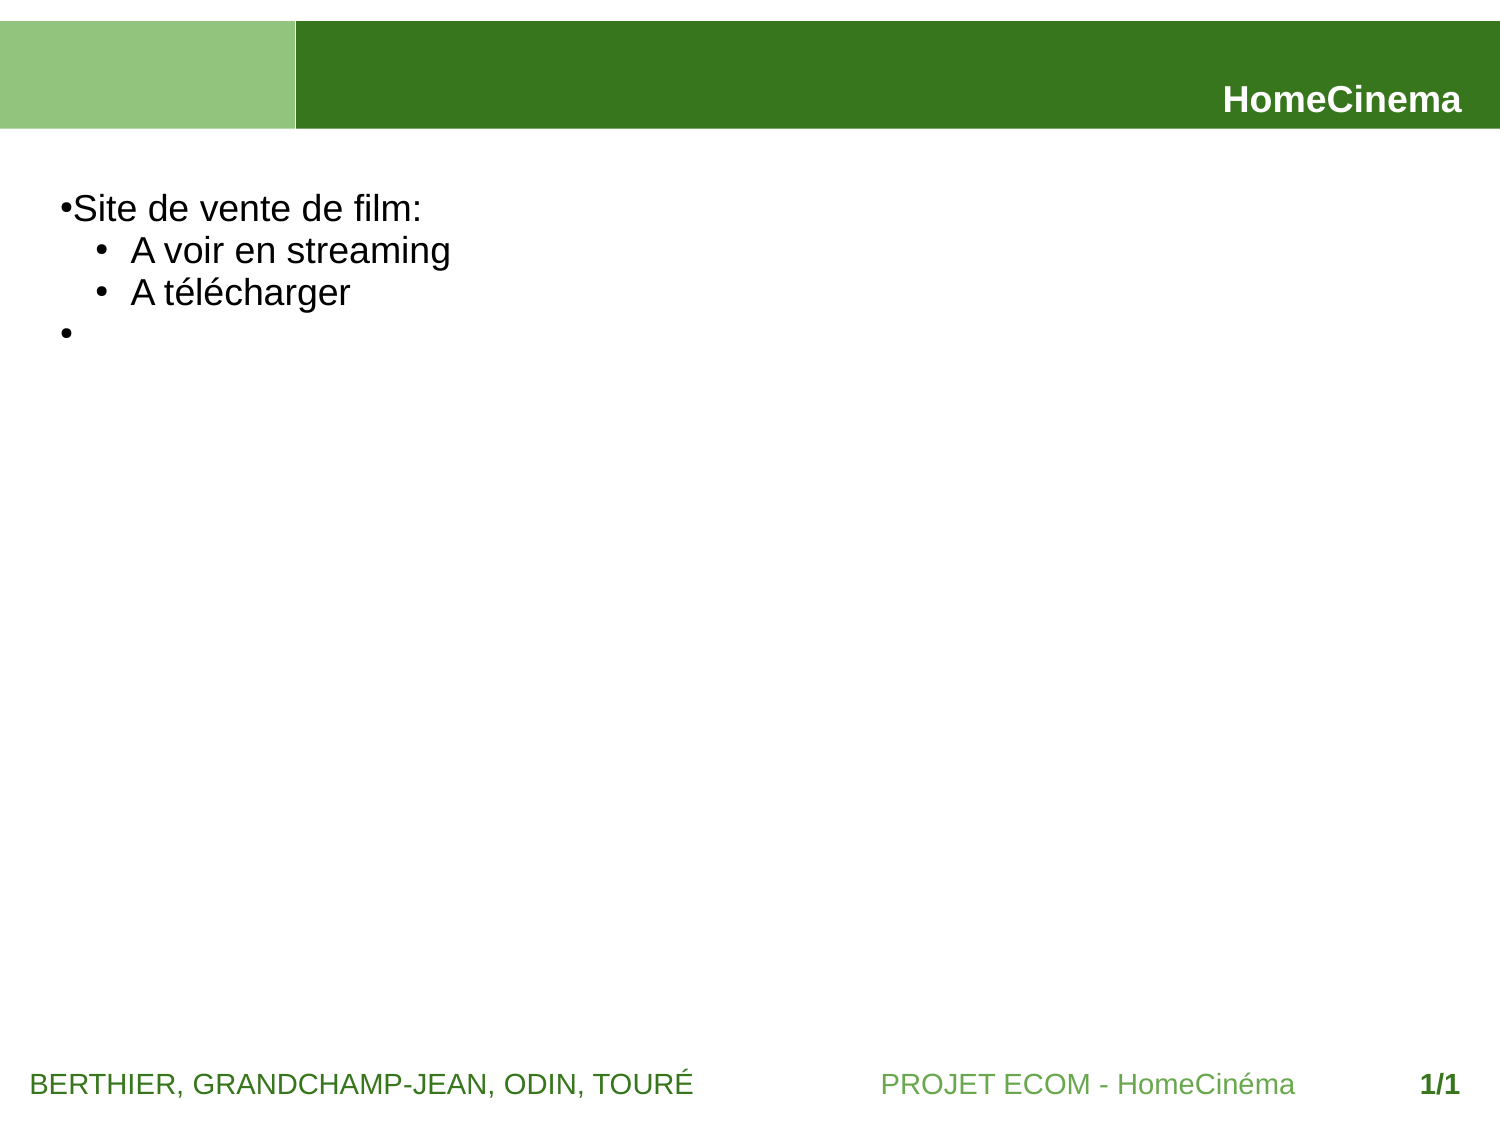

# HomeCinema
Site de vente de film:
A voir en streaming
A télécharger
BERTHIER, GRANDCHAMP-JEAN, ODIN, TOURÉ
PROJET ECOM - HomeCinéma
1/1